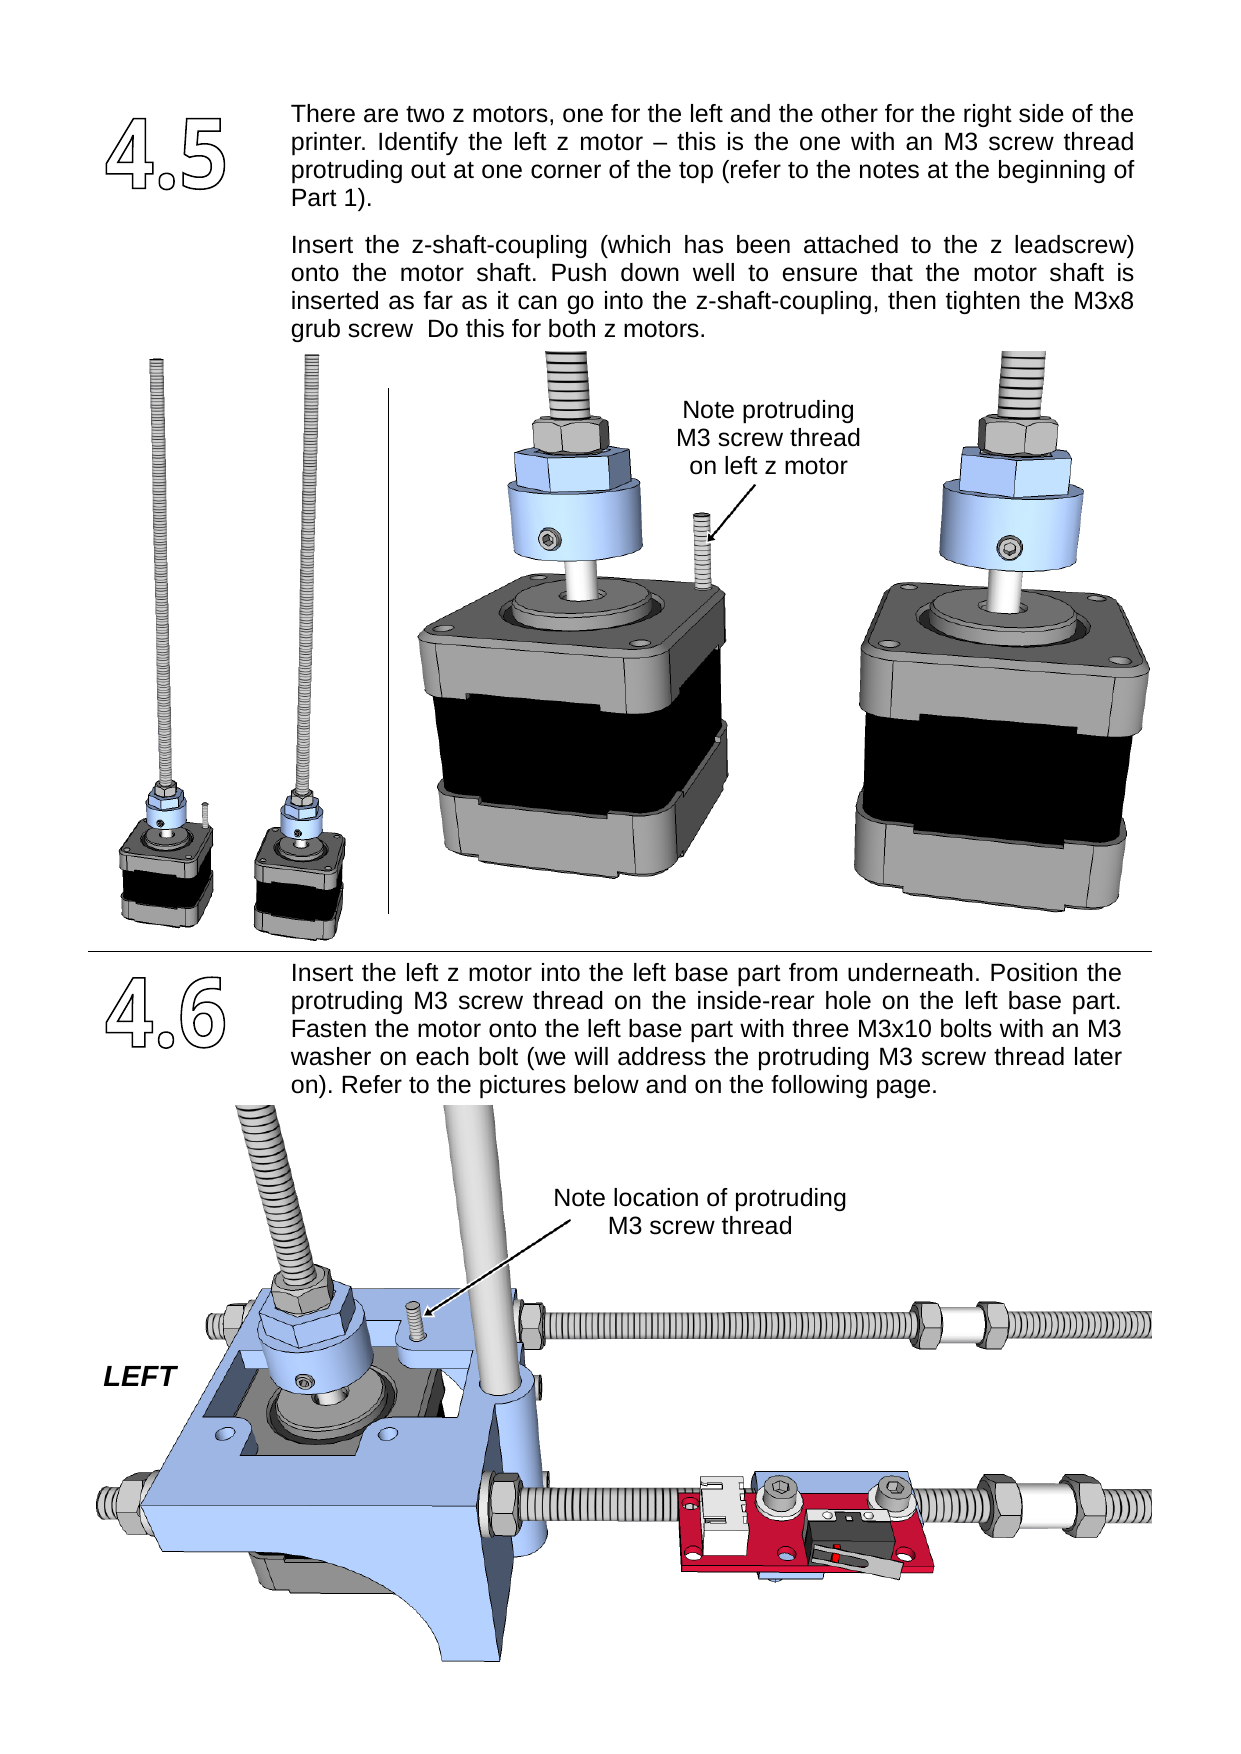

There are two z motors, one for the left and the other for the right side of the printer. Identify the left z motor – this is the one with an M3 screw thread protruding out at one corner of the top (refer to the notes at the beginning of Part 1).
Insert the z-shaft-coupling (which has been attached to the z leadscrew) onto the motor shaft. Push down well to ensure that the motor shaft is inserted as far as it can go into the z-shaft-coupling, then tighten the M3x8 grub screw Do this for both z motors.
4.5
Note protruding
M3 screw thread
on left z motor
Insert the left z motor into the left base part from underneath. Position the protruding M3 screw thread on the inside-rear hole on the left base part. Fasten the motor onto the left base part with three M3x10 bolts with an M3 washer on each bolt (we will address the protruding M3 screw thread later on). Refer to the pictures below and on the following page.
4.6
Note location of protruding
M3 screw thread
LEFT